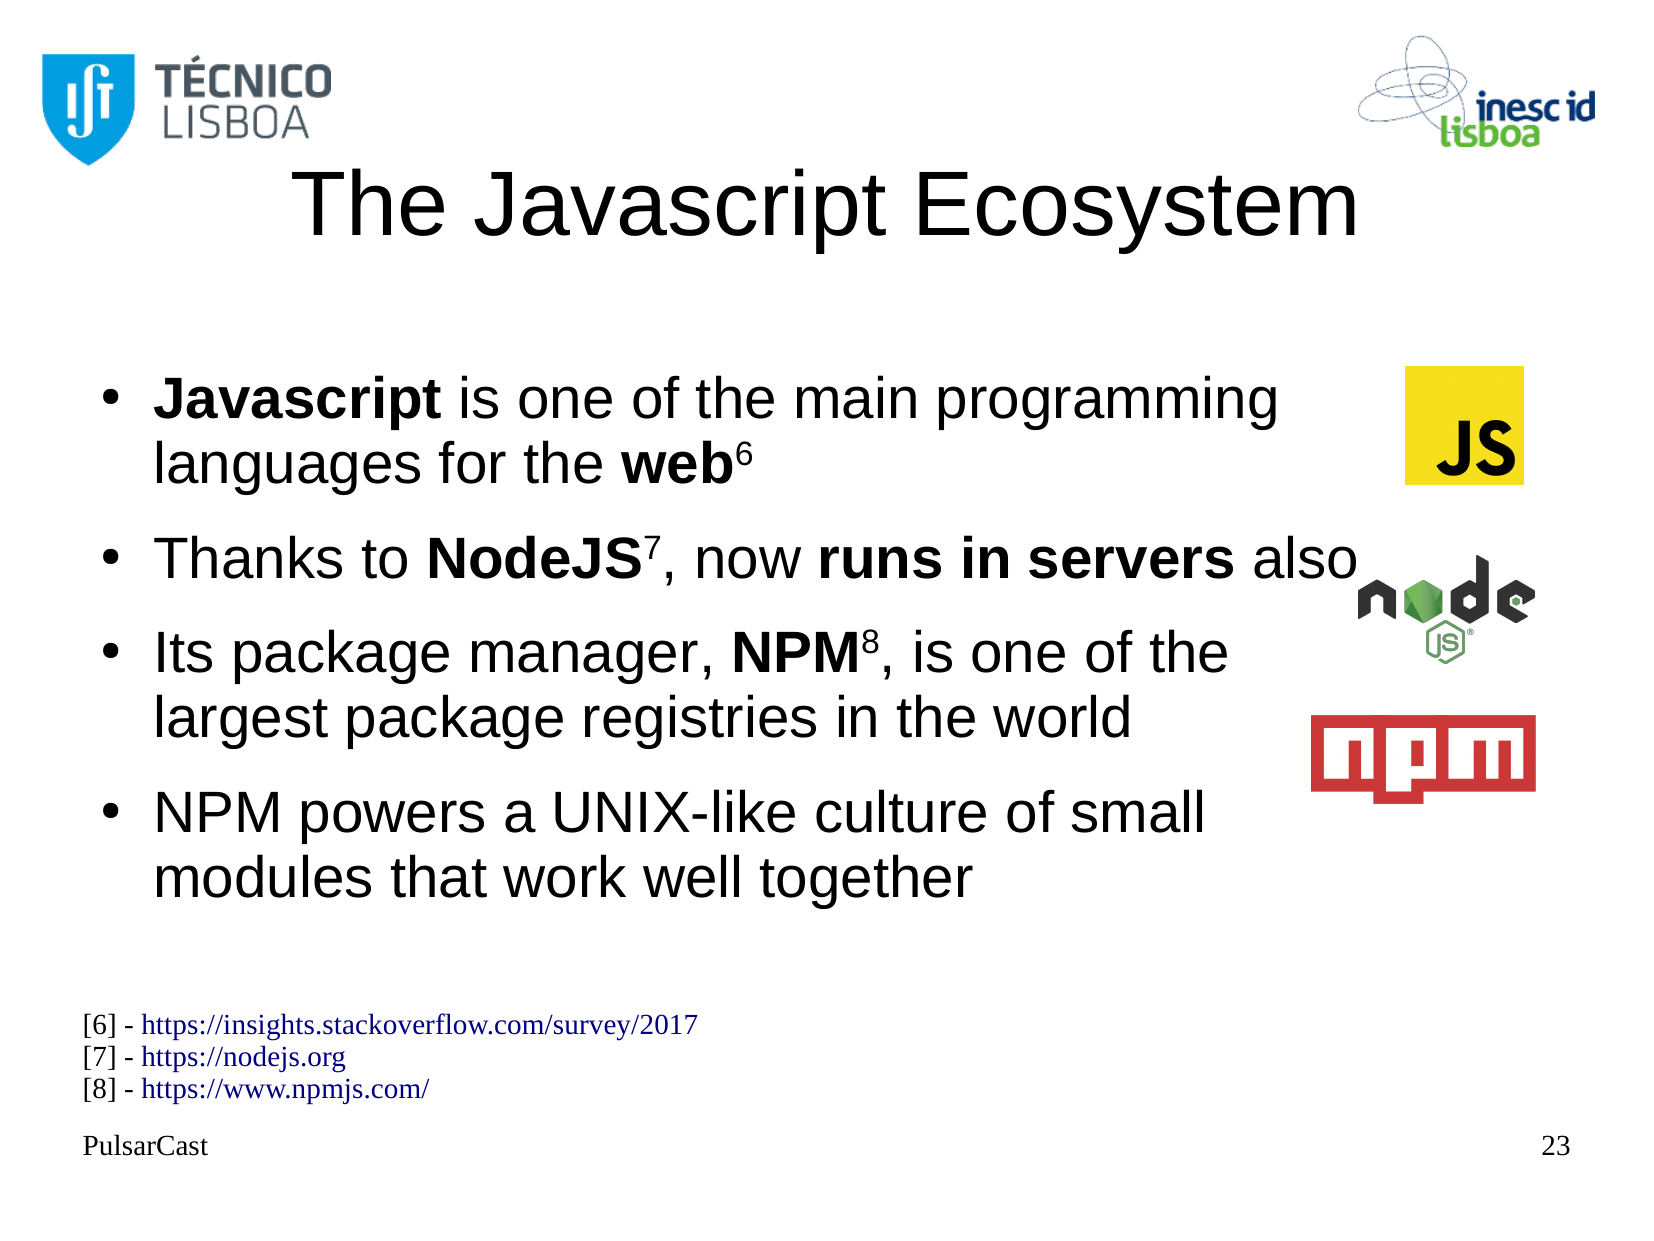

# The Javascript Ecosystem
Javascript is one of the main programming languages for the web6
Thanks to NodeJS7, now runs in servers also
Its package manager, NPM8, is one of the largest package registries in the world
NPM powers a UNIX-like culture of small modules that work well together
[6] - https://insights.stackoverflow.com/survey/2017
[7] - https://nodejs.org
[8] - https://www.npmjs.com/
PulsarCast
23